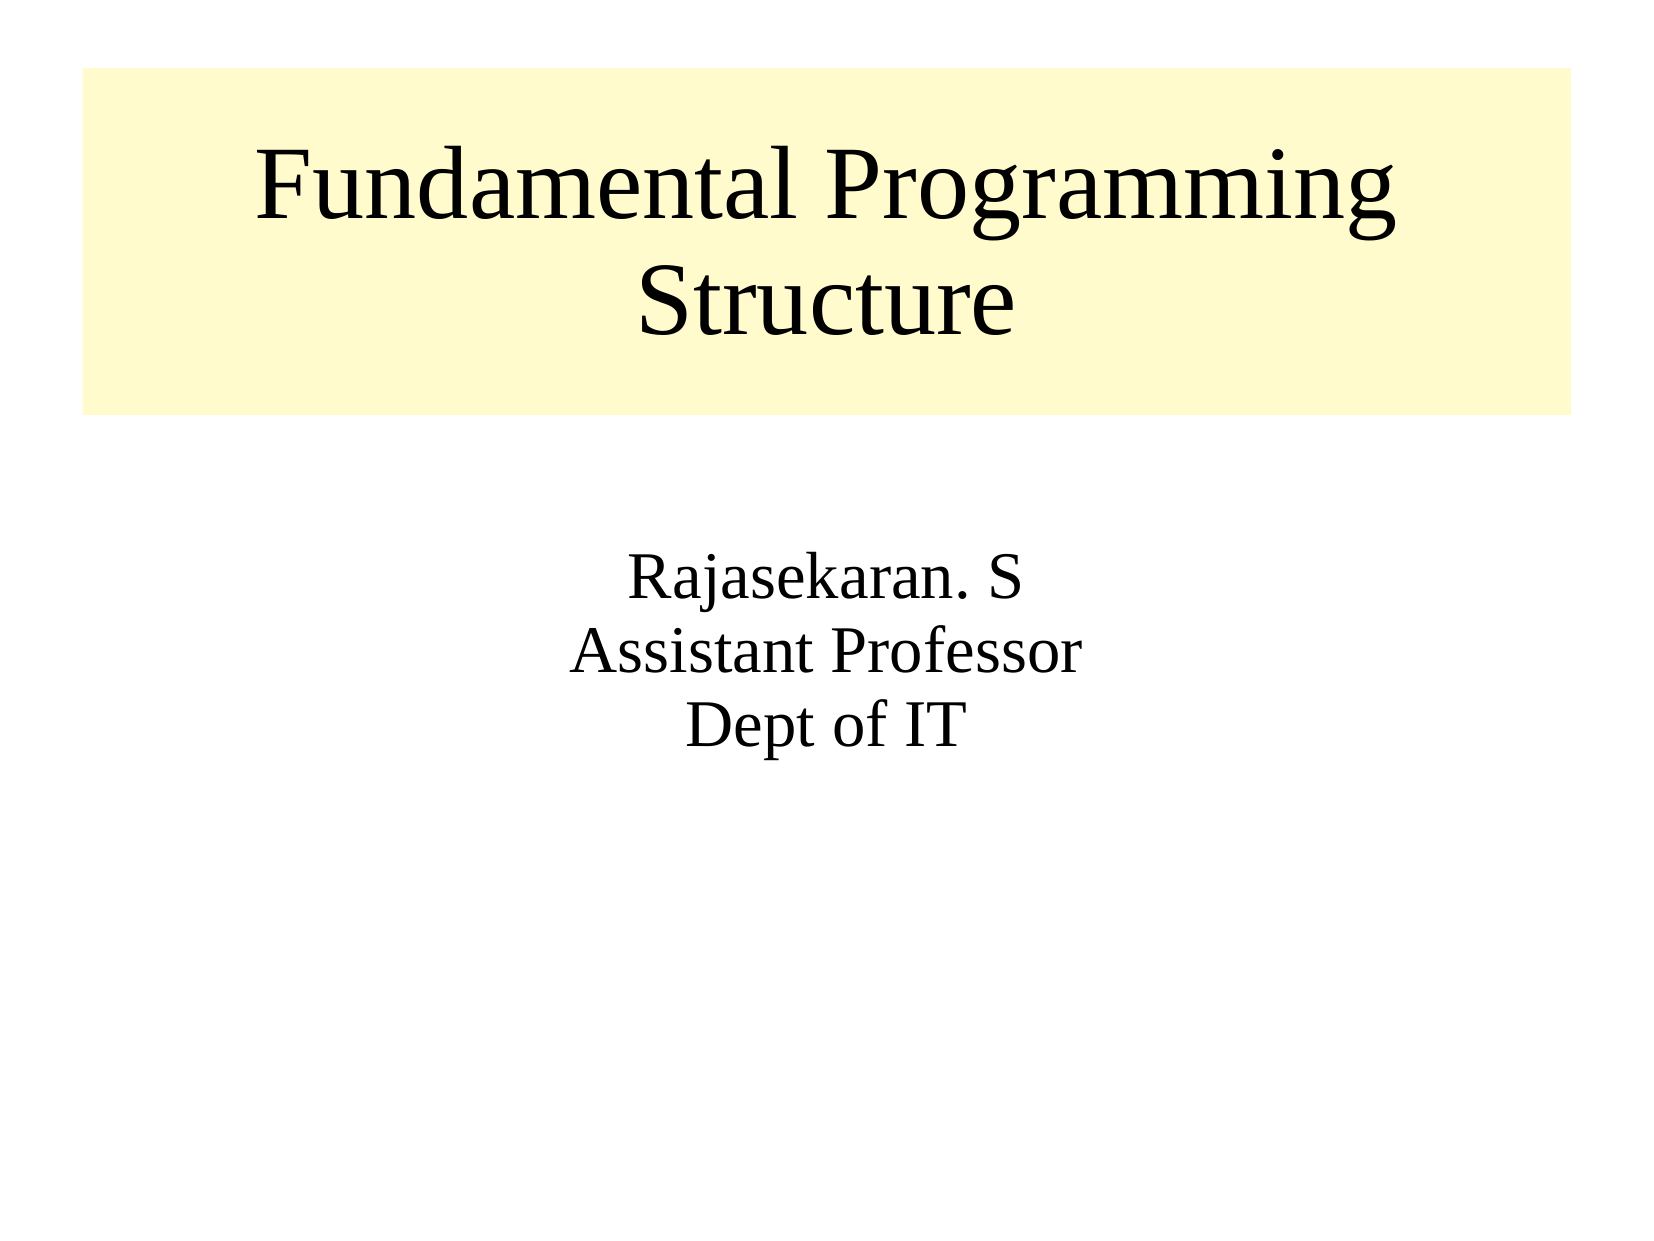

# Fundamental Programming Structure
Rajasekaran. S
Assistant Professor
Dept of IT